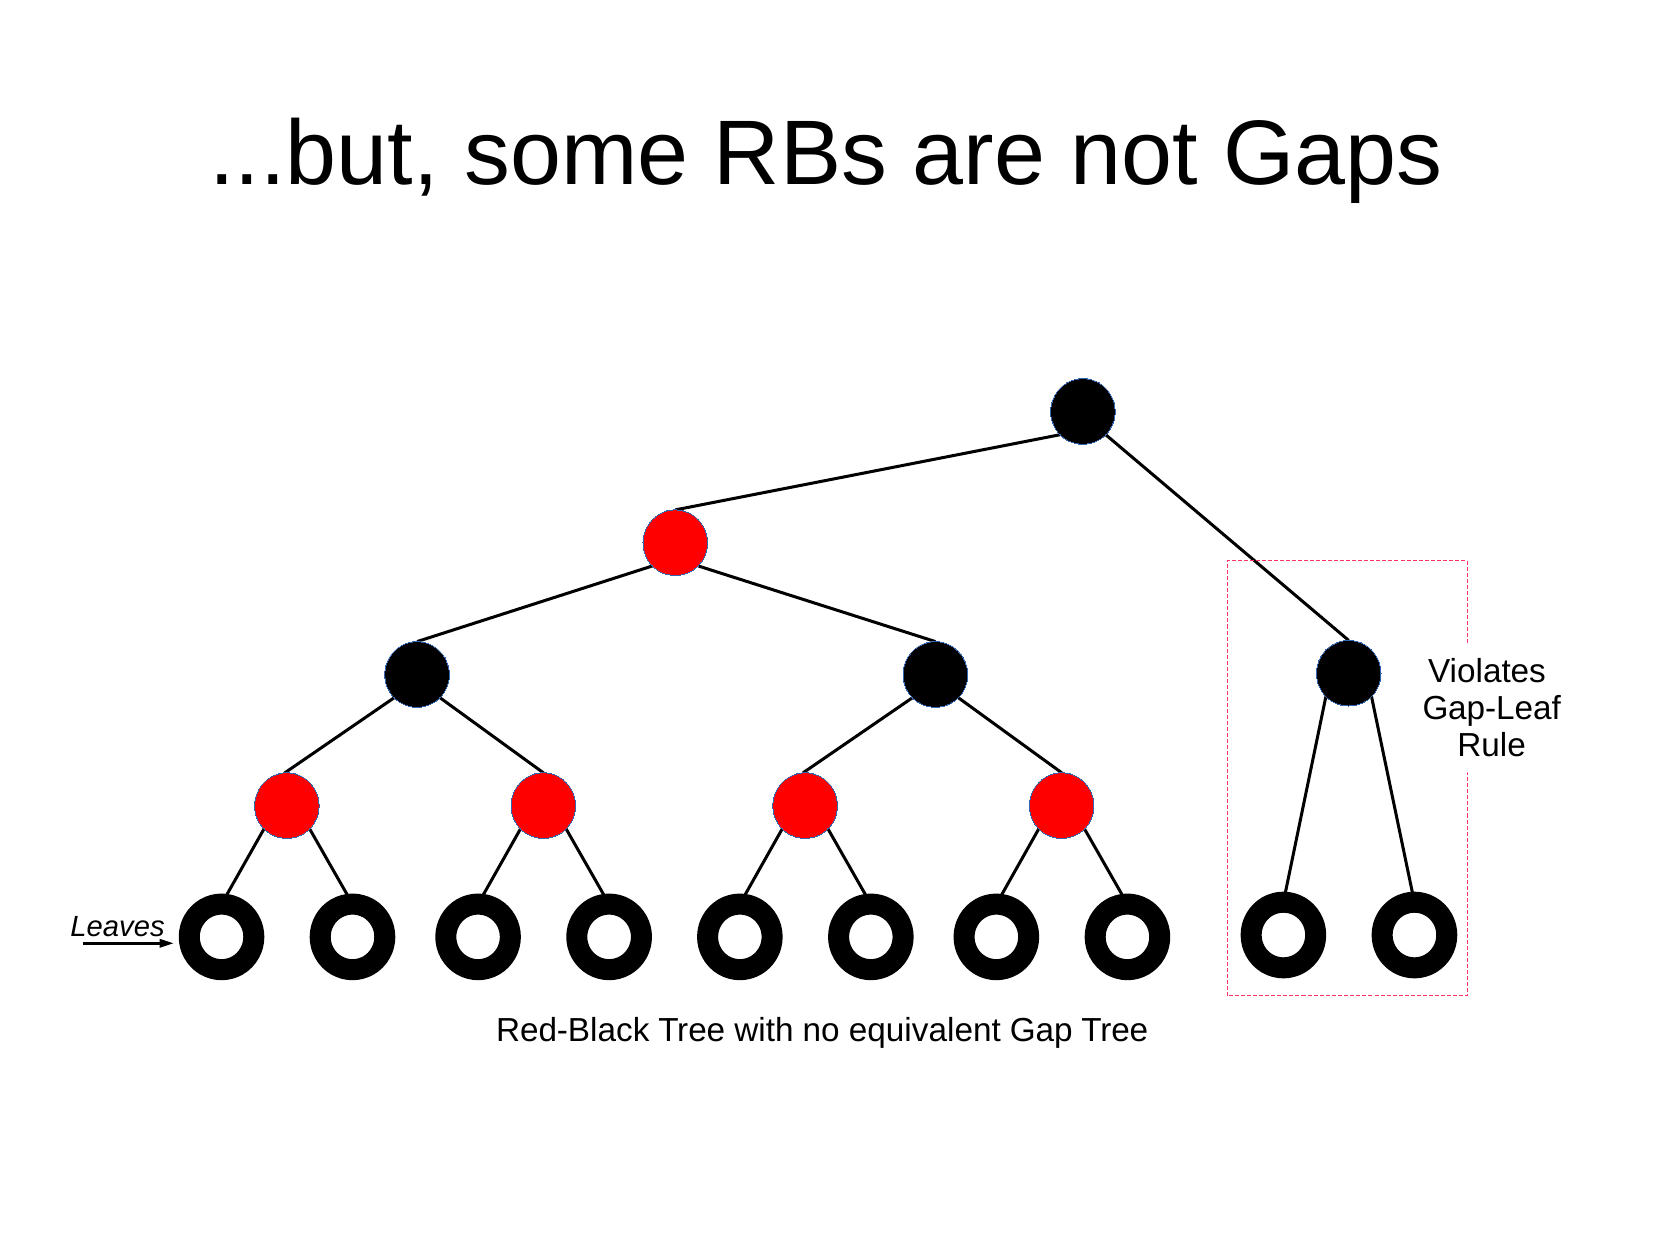

# ...but, some RBs are not Gaps
Violates
Gap-Leaf Rule
Leaves
Red-Black Tree with no equivalent Gap Tree